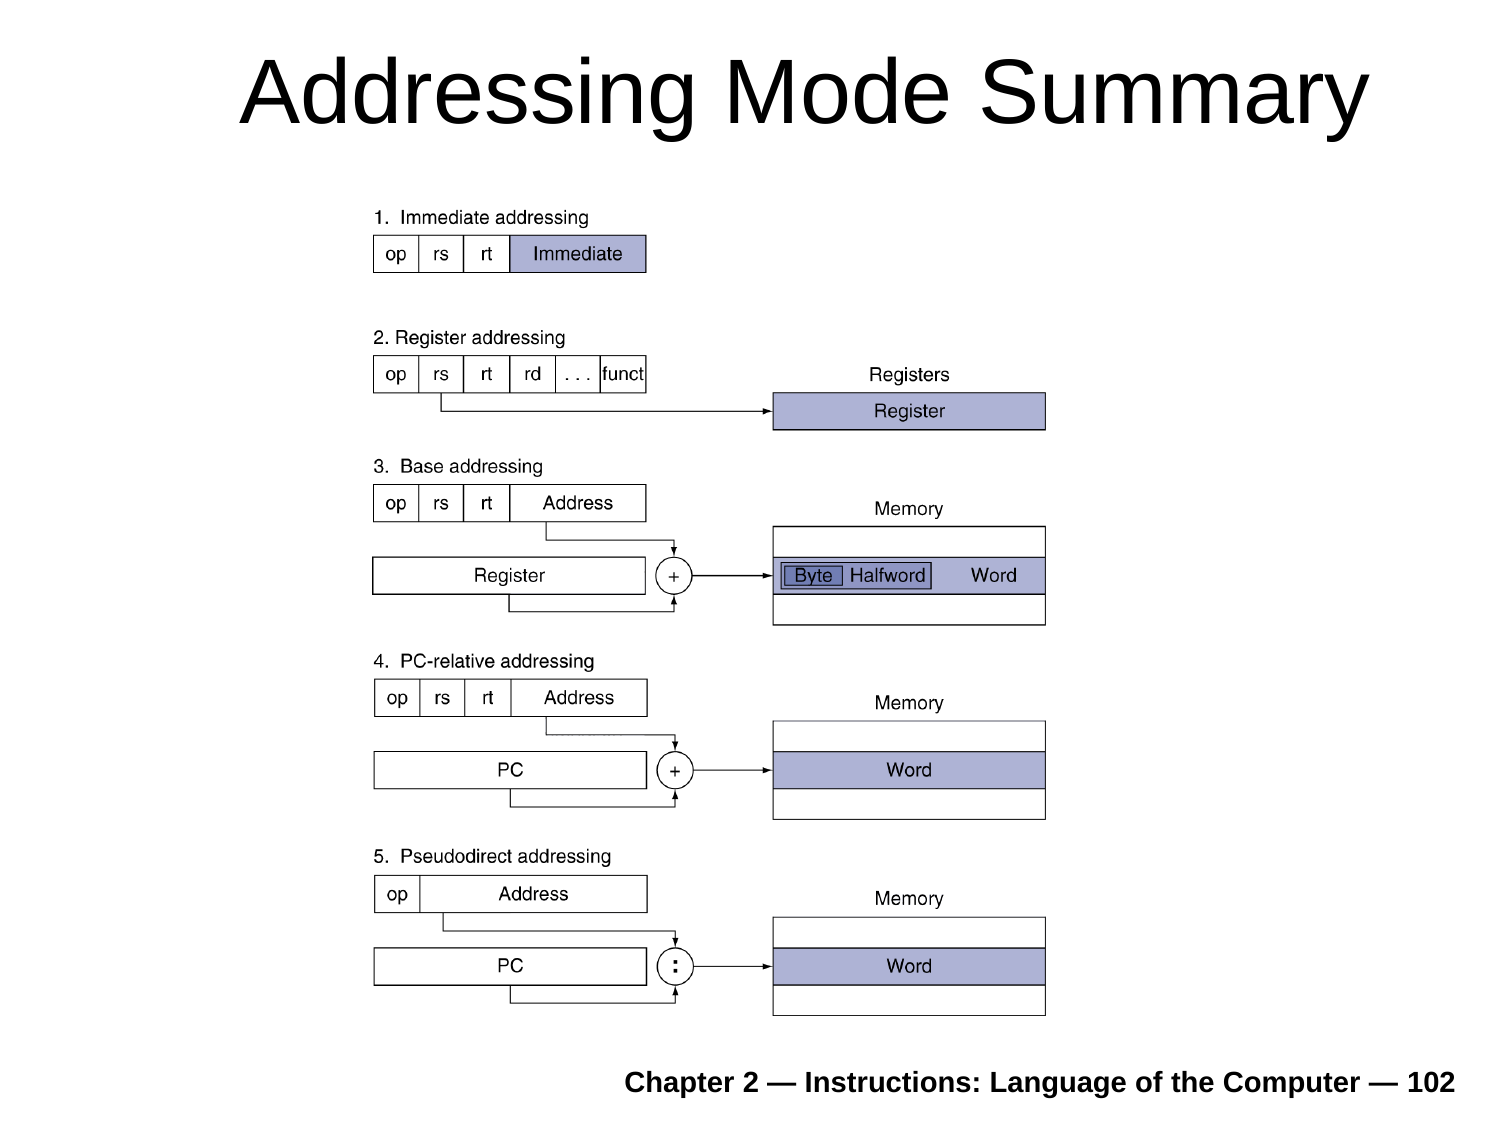

# Addressing Mode Summary
Chapter 2 — Instructions: Language of the Computer —